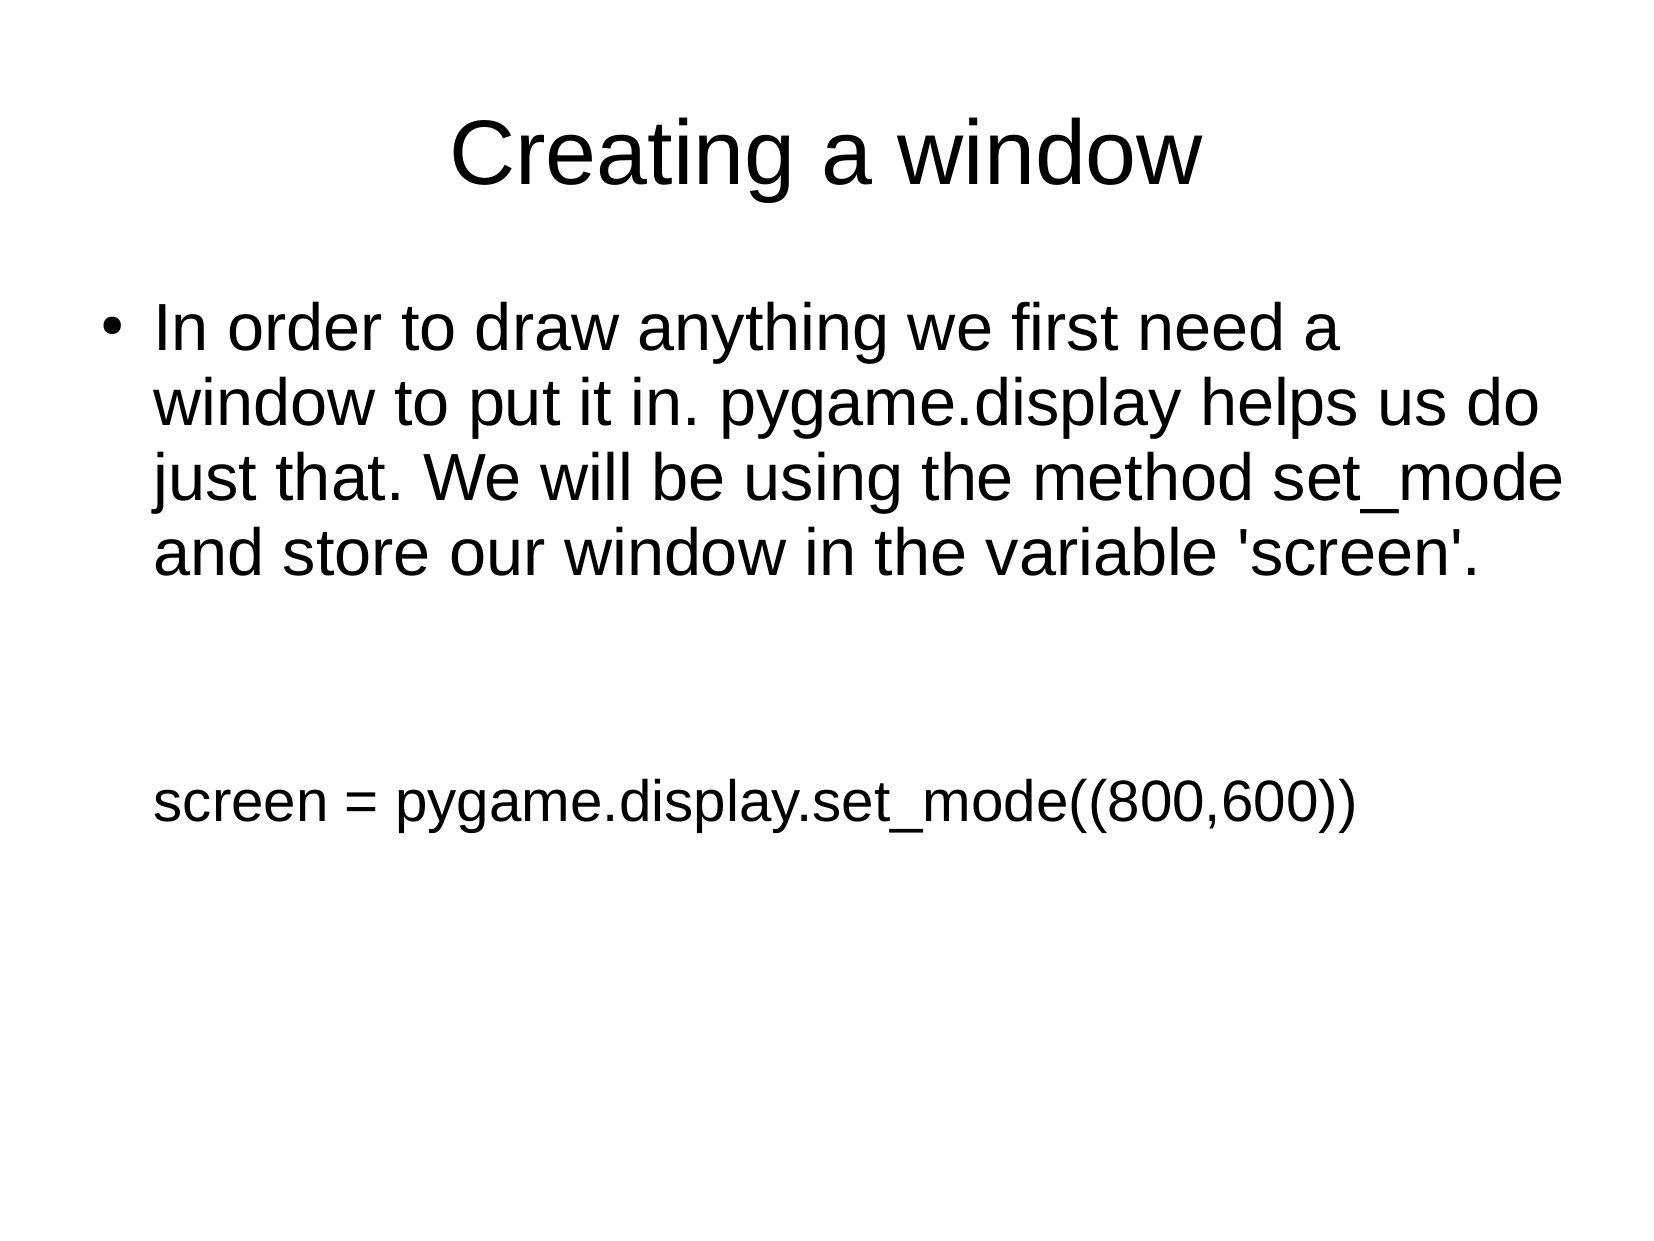

# Creating a window
In order to draw anything we first need a window to put it in. pygame.display helps us do just that. We will be using the method set_mode and store our window in the variable 'screen'.
screen = pygame.display.set_mode((800,600))